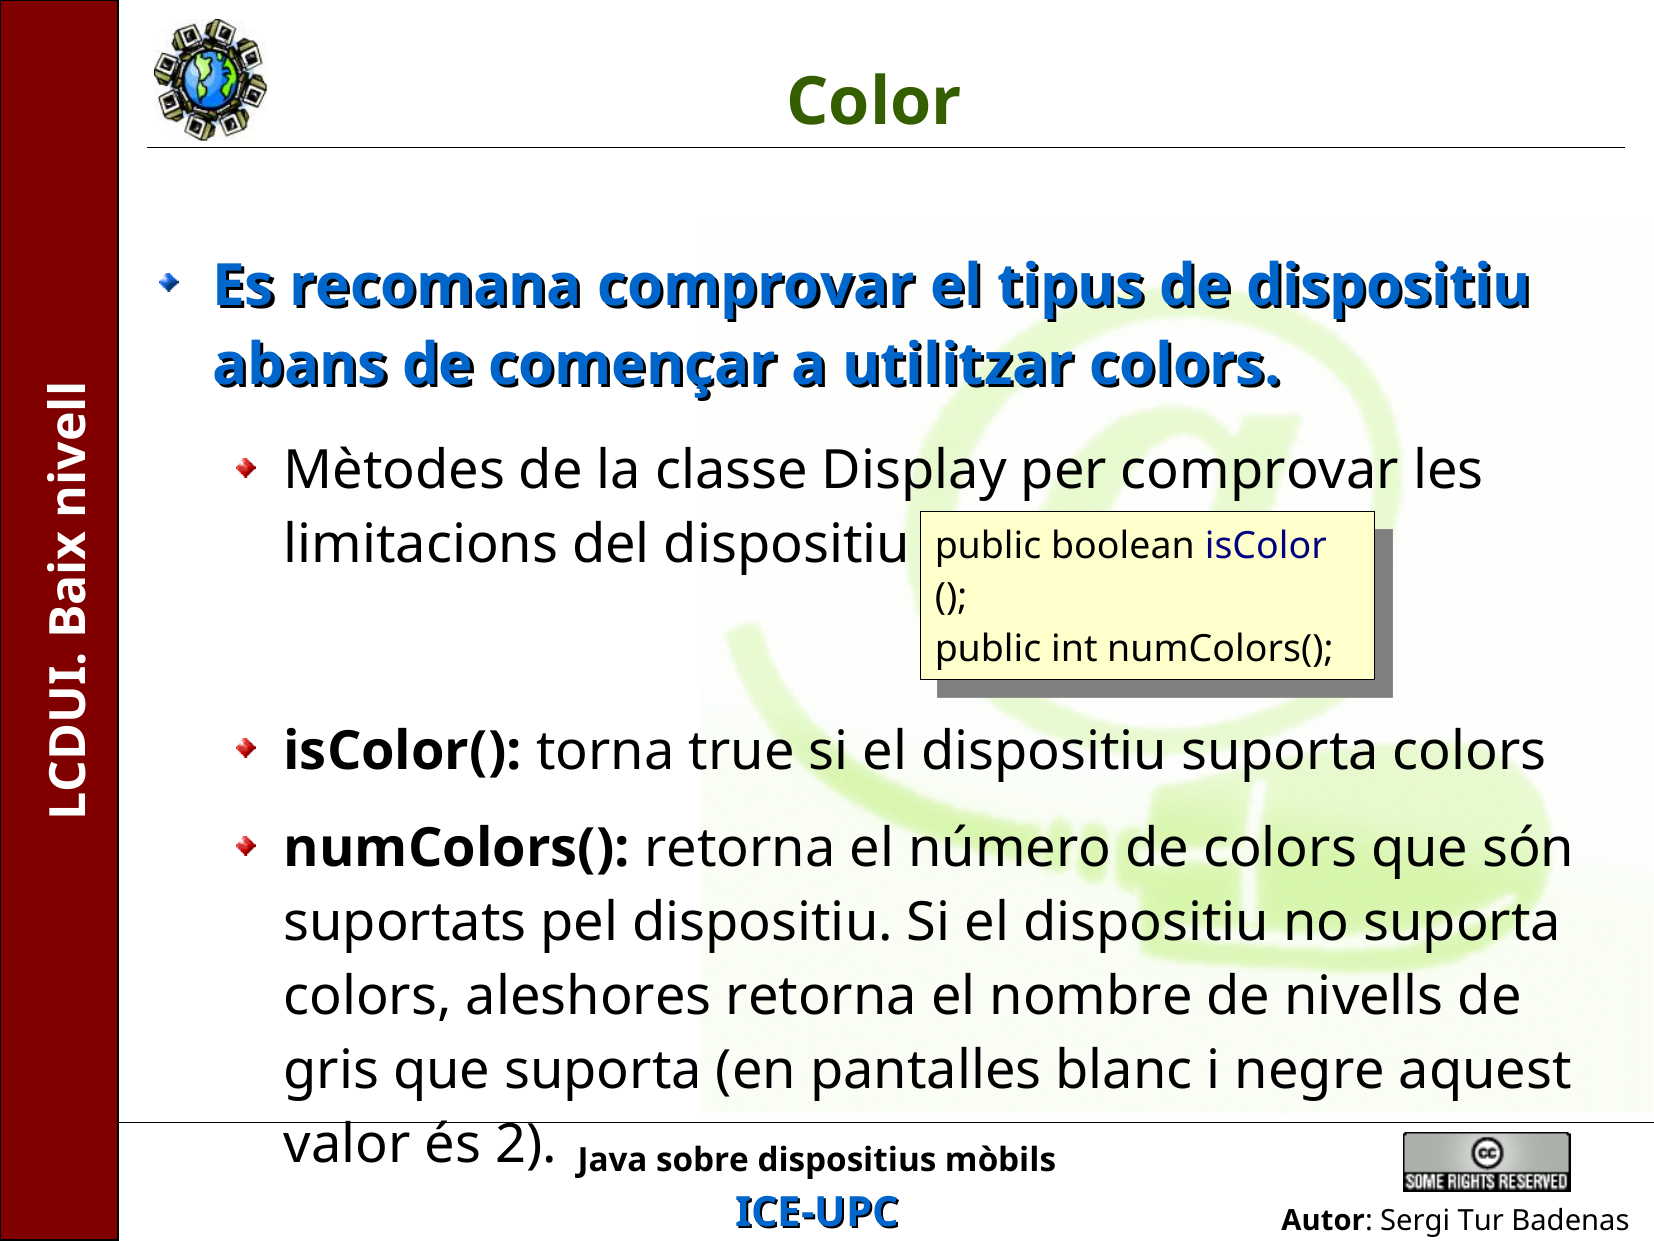

# Color
Es recomana comprovar el tipus de dispositiu abans de començar a utilitzar colors.
Mètodes de la classe Display per comprovar les limitacions del dispositiu
isColor(): torna true si el dispositiu suporta colors
numColors(): retorna el número de colors que són suportats pel dispositiu. Si el dispositiu no suporta colors, aleshores retorna el nombre de nivells de gris que suporta (en pantalles blanc i negre aquest valor és 2).
public boolean isColor();
public int numColors();